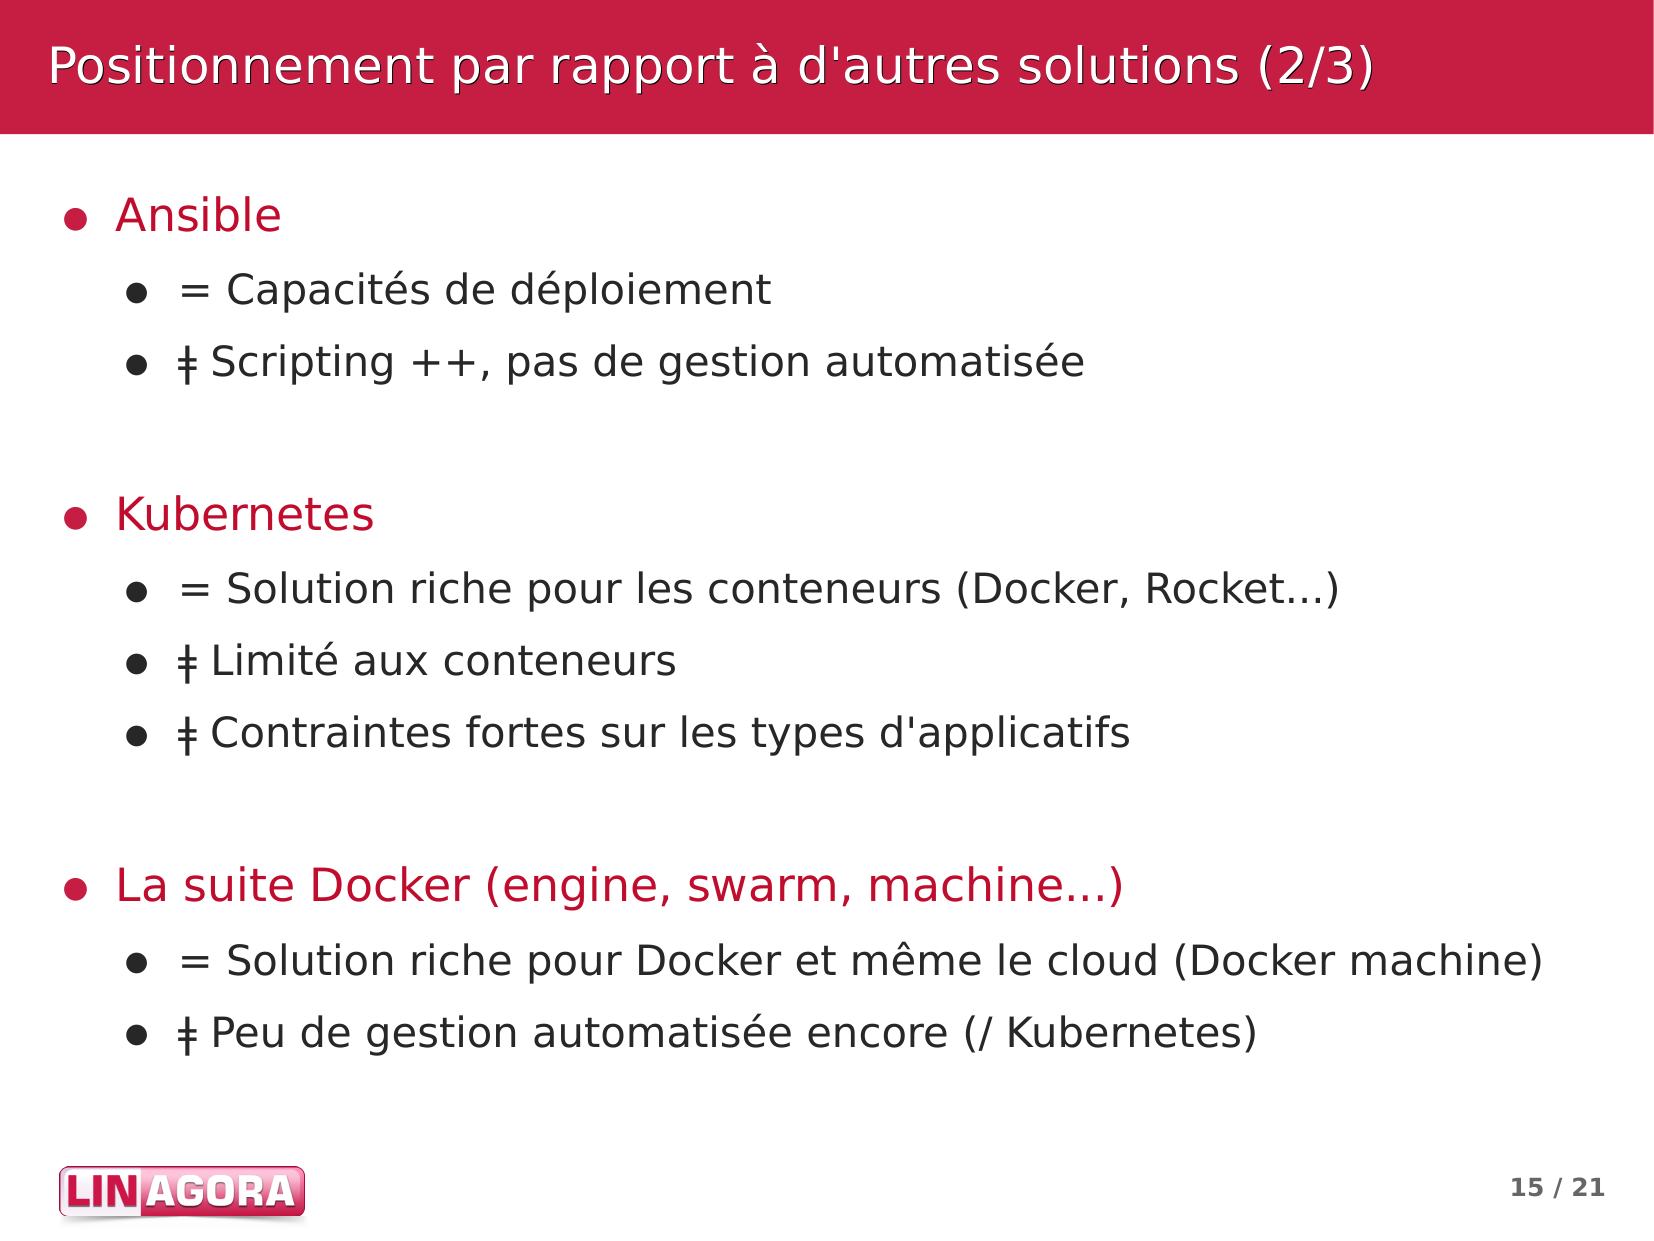

# Positionnement par rapport à d'autres solutions (2/3)
Ansible
= Capacités de déploiement
ǂ Scripting ++, pas de gestion automatisée
Kubernetes
= Solution riche pour les conteneurs (Docker, Rocket...)
ǂ Limité aux conteneurs
ǂ Contraintes fortes sur les types d'applicatifs
La suite Docker (engine, swarm, machine...)
= Solution riche pour Docker et même le cloud (Docker machine)
ǂ Peu de gestion automatisée encore (/ Kubernetes)